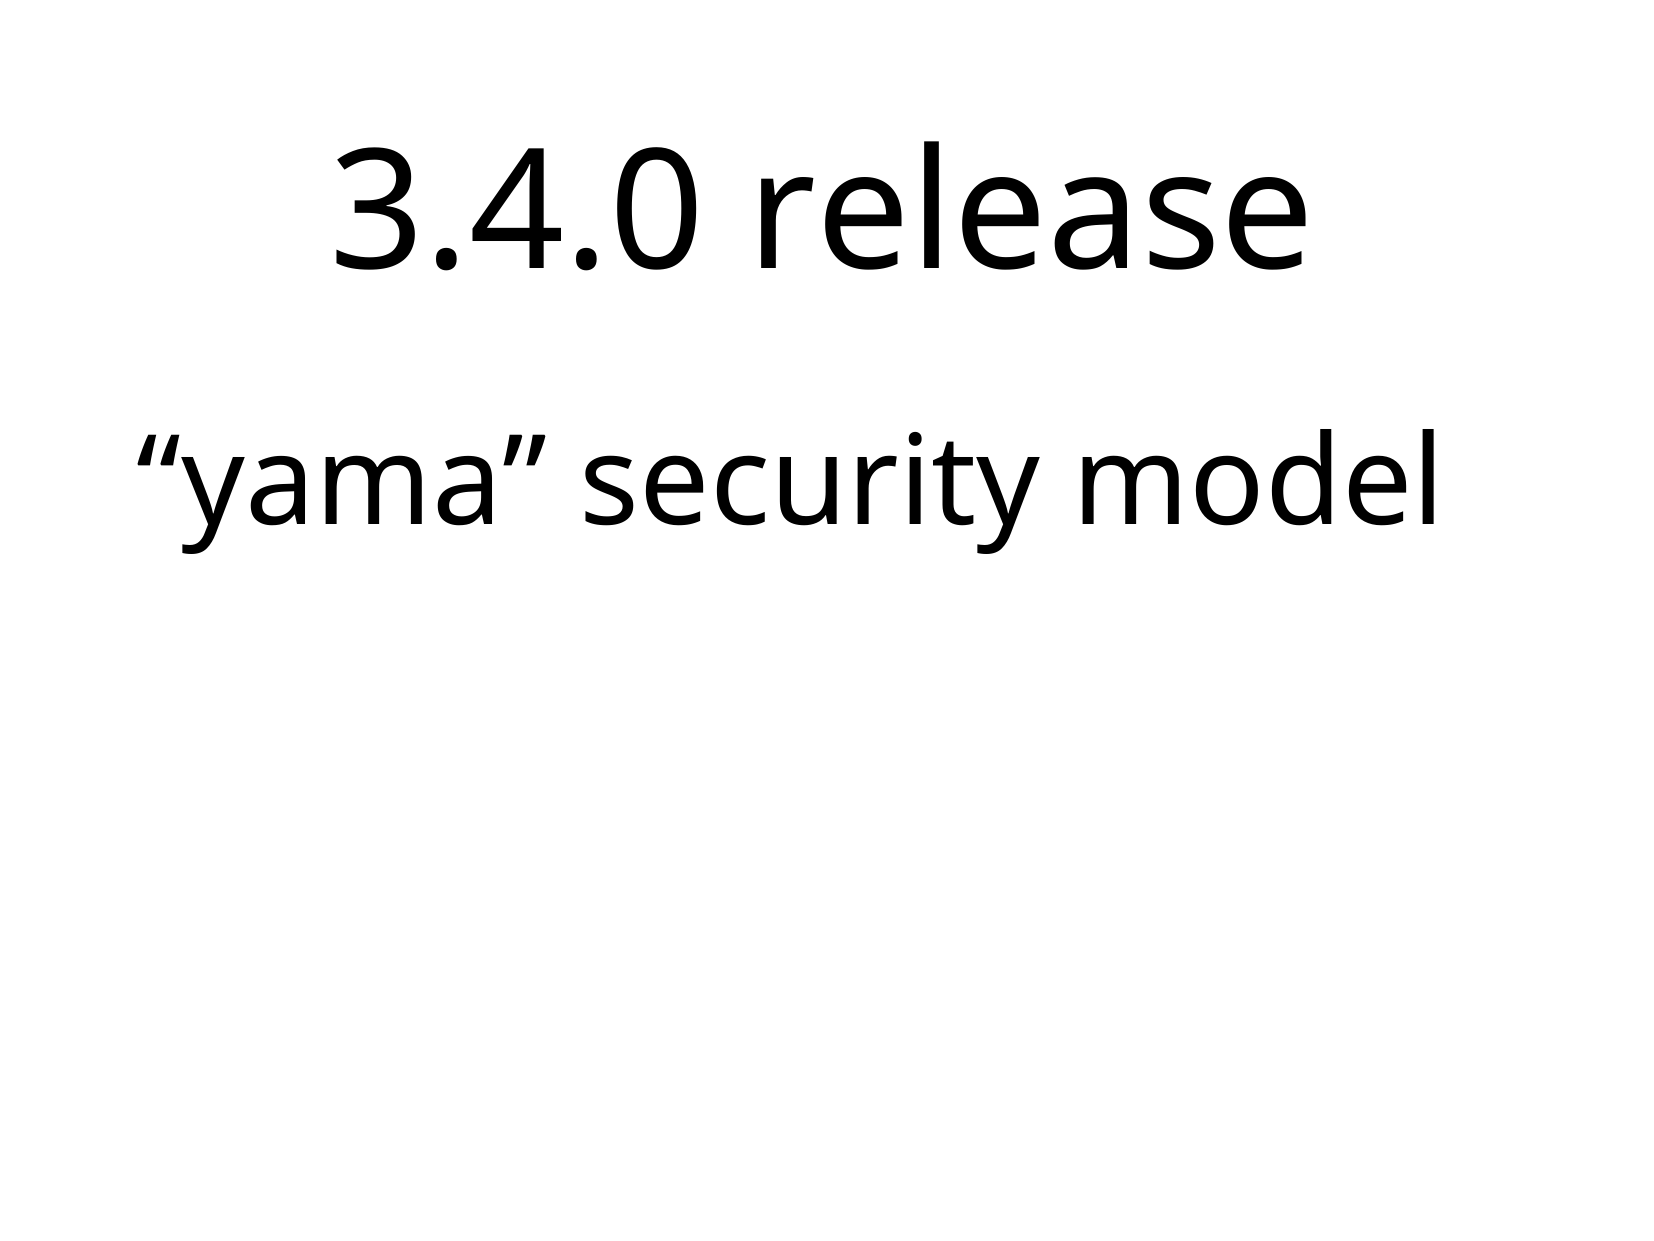

3.4.0 release
“yama” security model
2.6.20 to 2.6.24-rc8